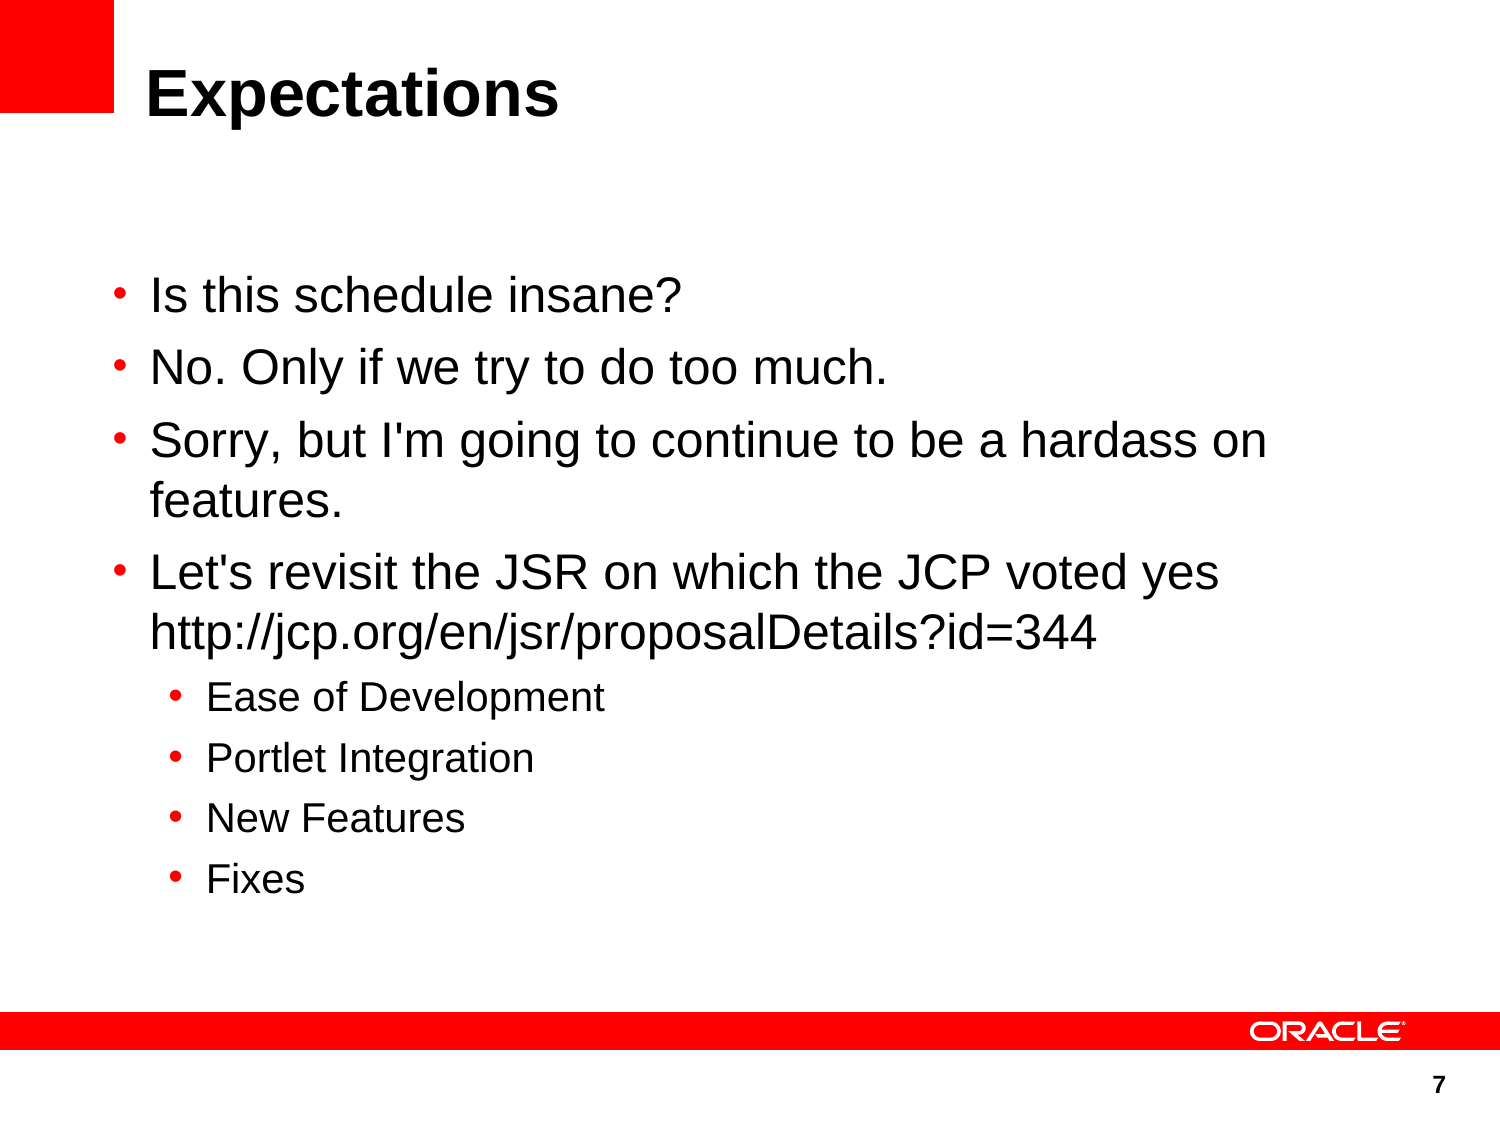

# Expectations
Is this schedule insane?
No. Only if we try to do too much.
Sorry, but I'm going to continue to be a hardass on features.
Let's revisit the JSR on which the JCP voted yes
http://jcp.org/en/jsr/proposalDetails?id=344
Ease of Development
Portlet Integration
New Features
Fixes